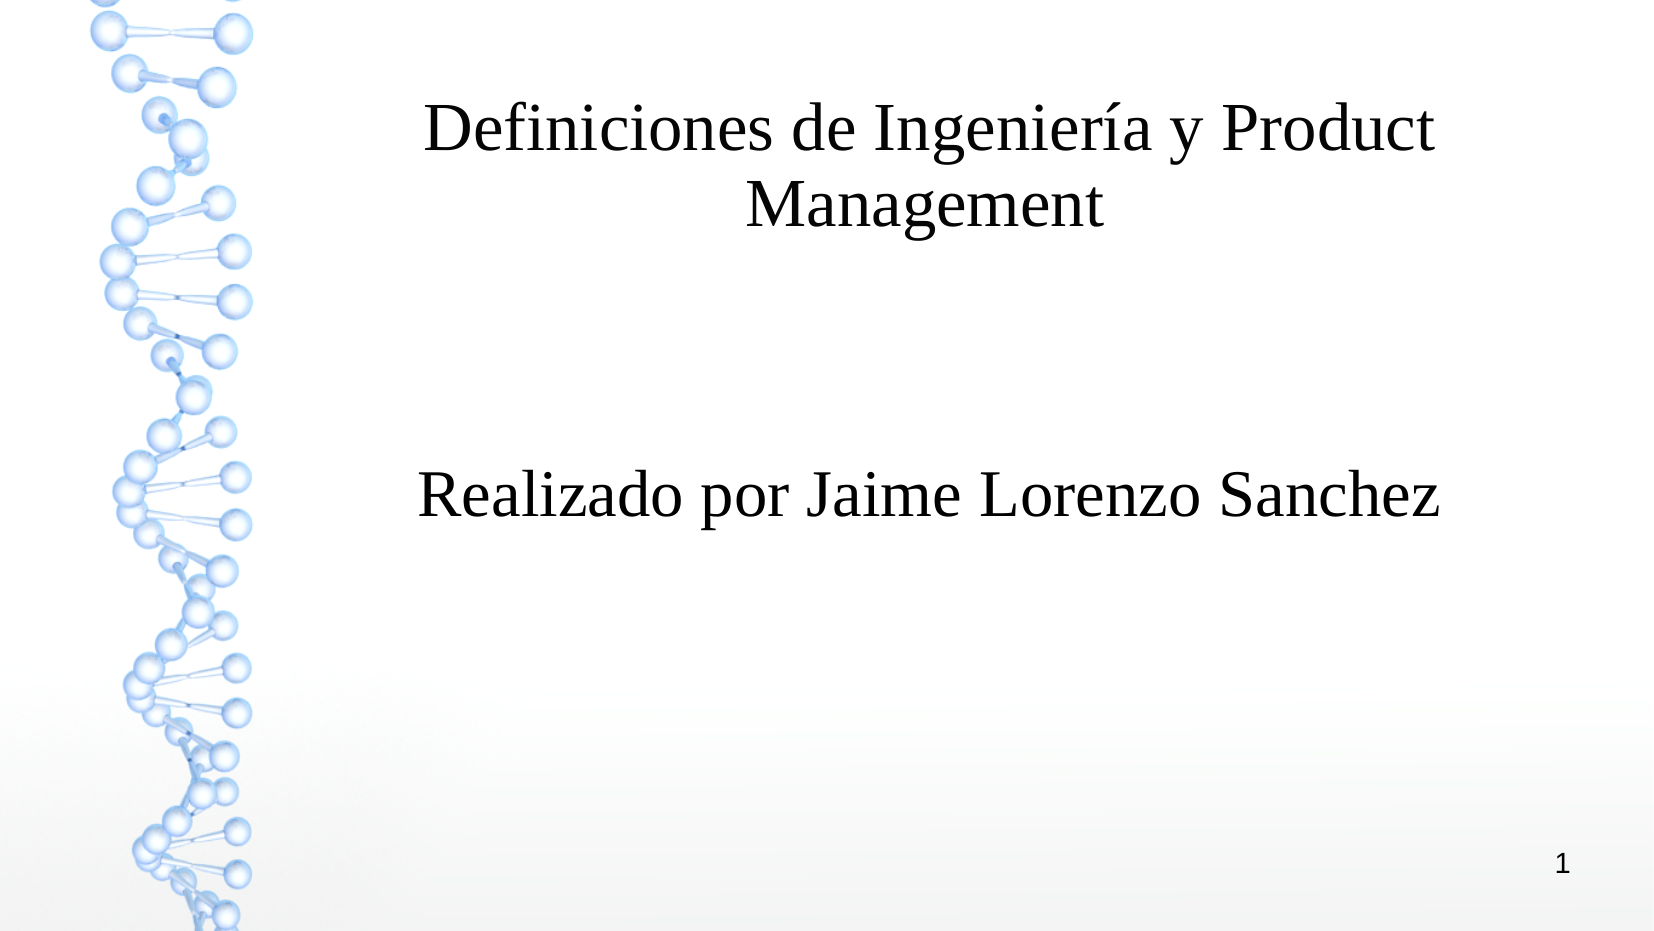

# Definiciones de Ingeniería y Product Management
Realizado por Jaime Lorenzo Sanchez
1